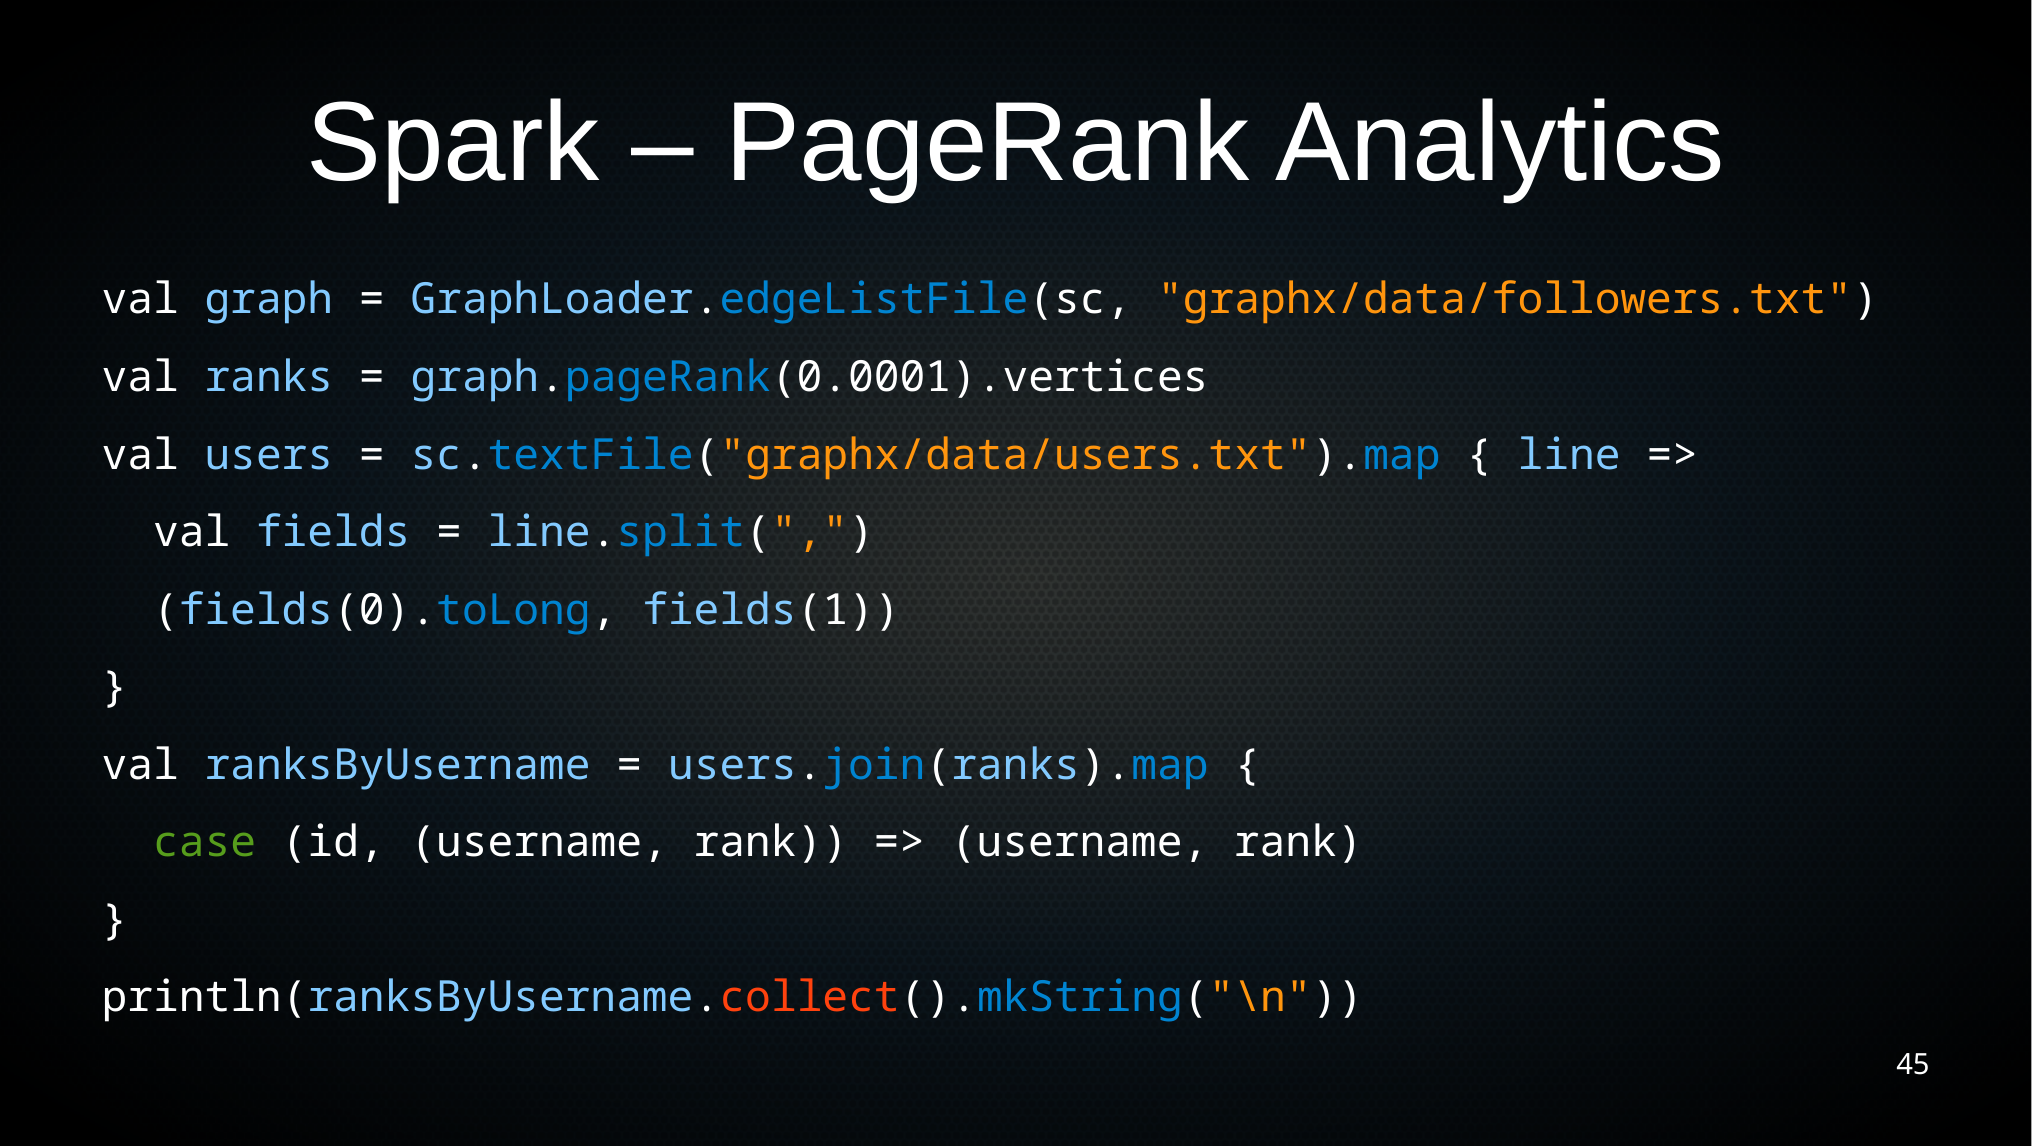

# Spark – PageRank Analytics
val graph = GraphLoader.edgeListFile(sc, "graphx/data/followers.txt")
val ranks = graph.pageRank(0.0001).vertices
val users = sc.textFile("graphx/data/users.txt").map { line =>
 val fields = line.split(",")
 (fields(0).toLong, fields(1))
}
val ranksByUsername = users.join(ranks).map {
 case (id, (username, rank)) => (username, rank)
}
println(ranksByUsername.collect().mkString("\n"))
45